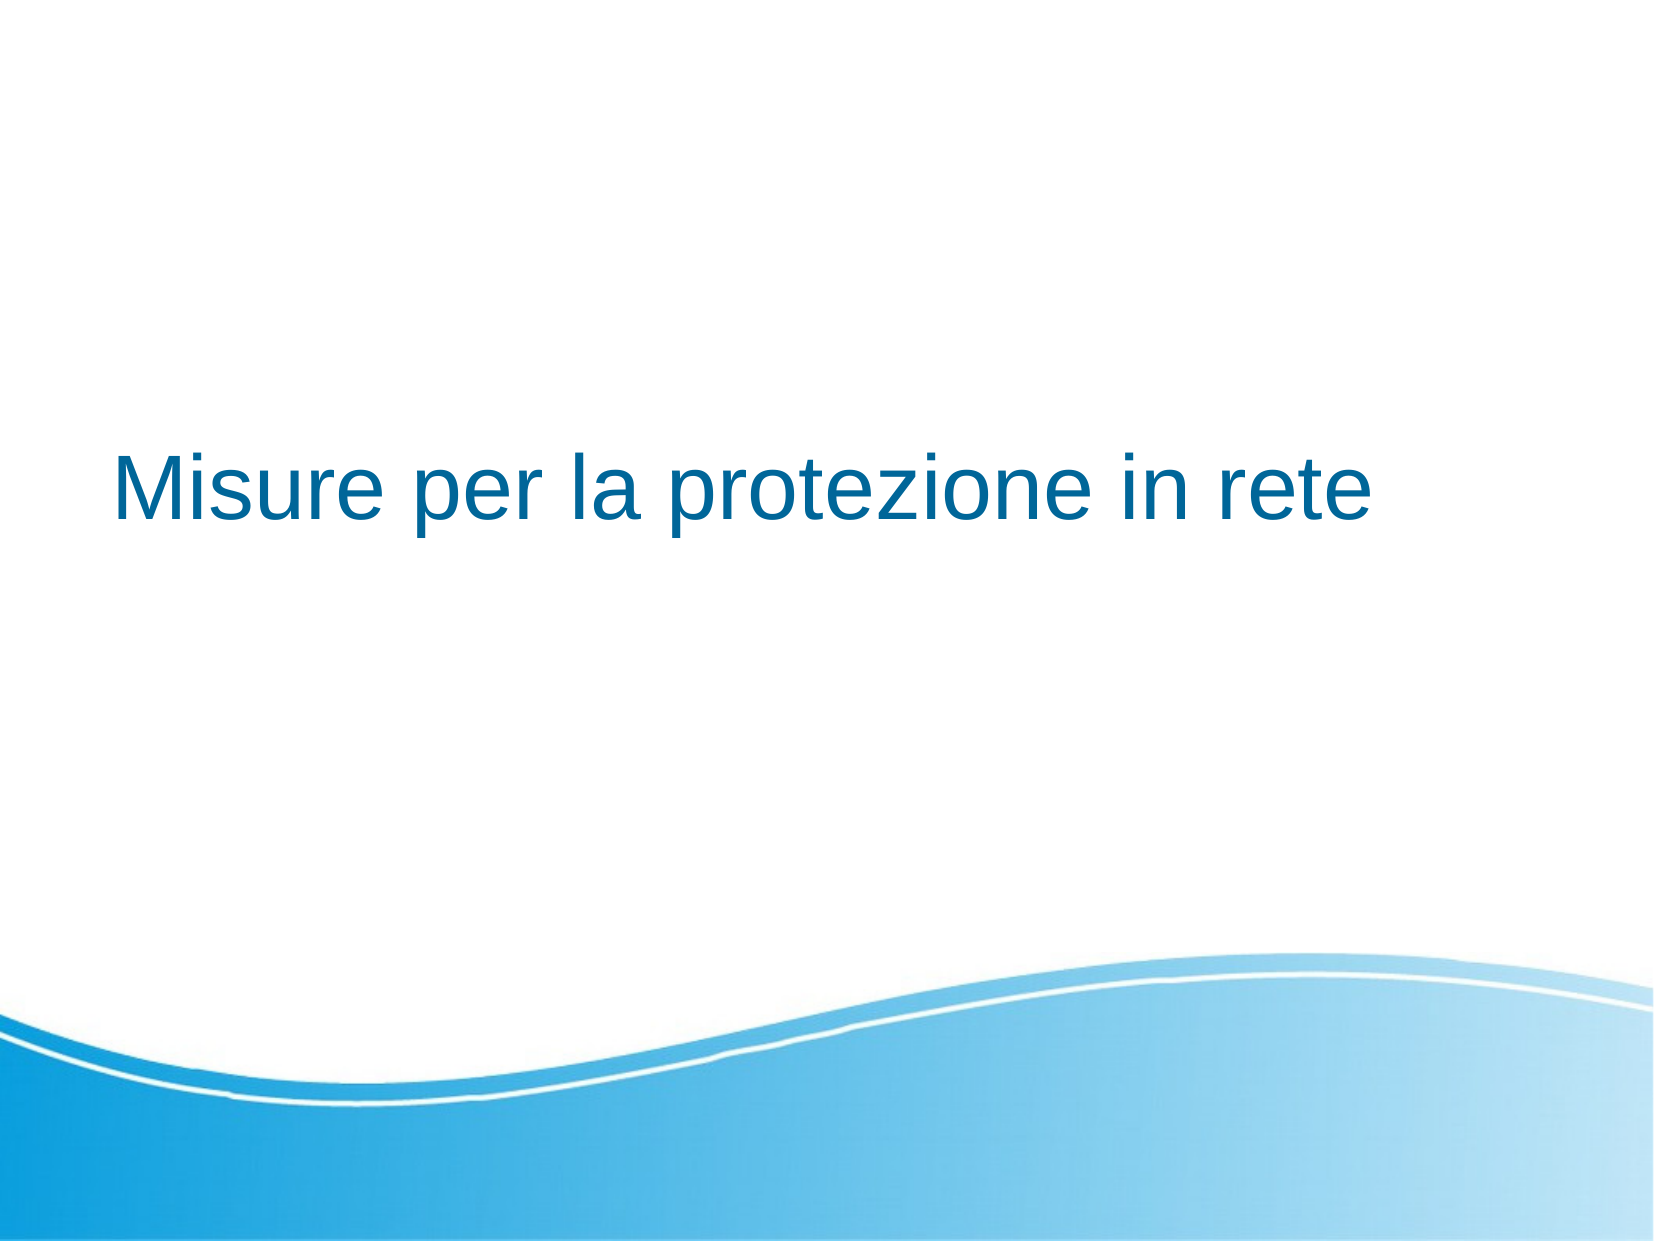

# Misure per la protezione in rete